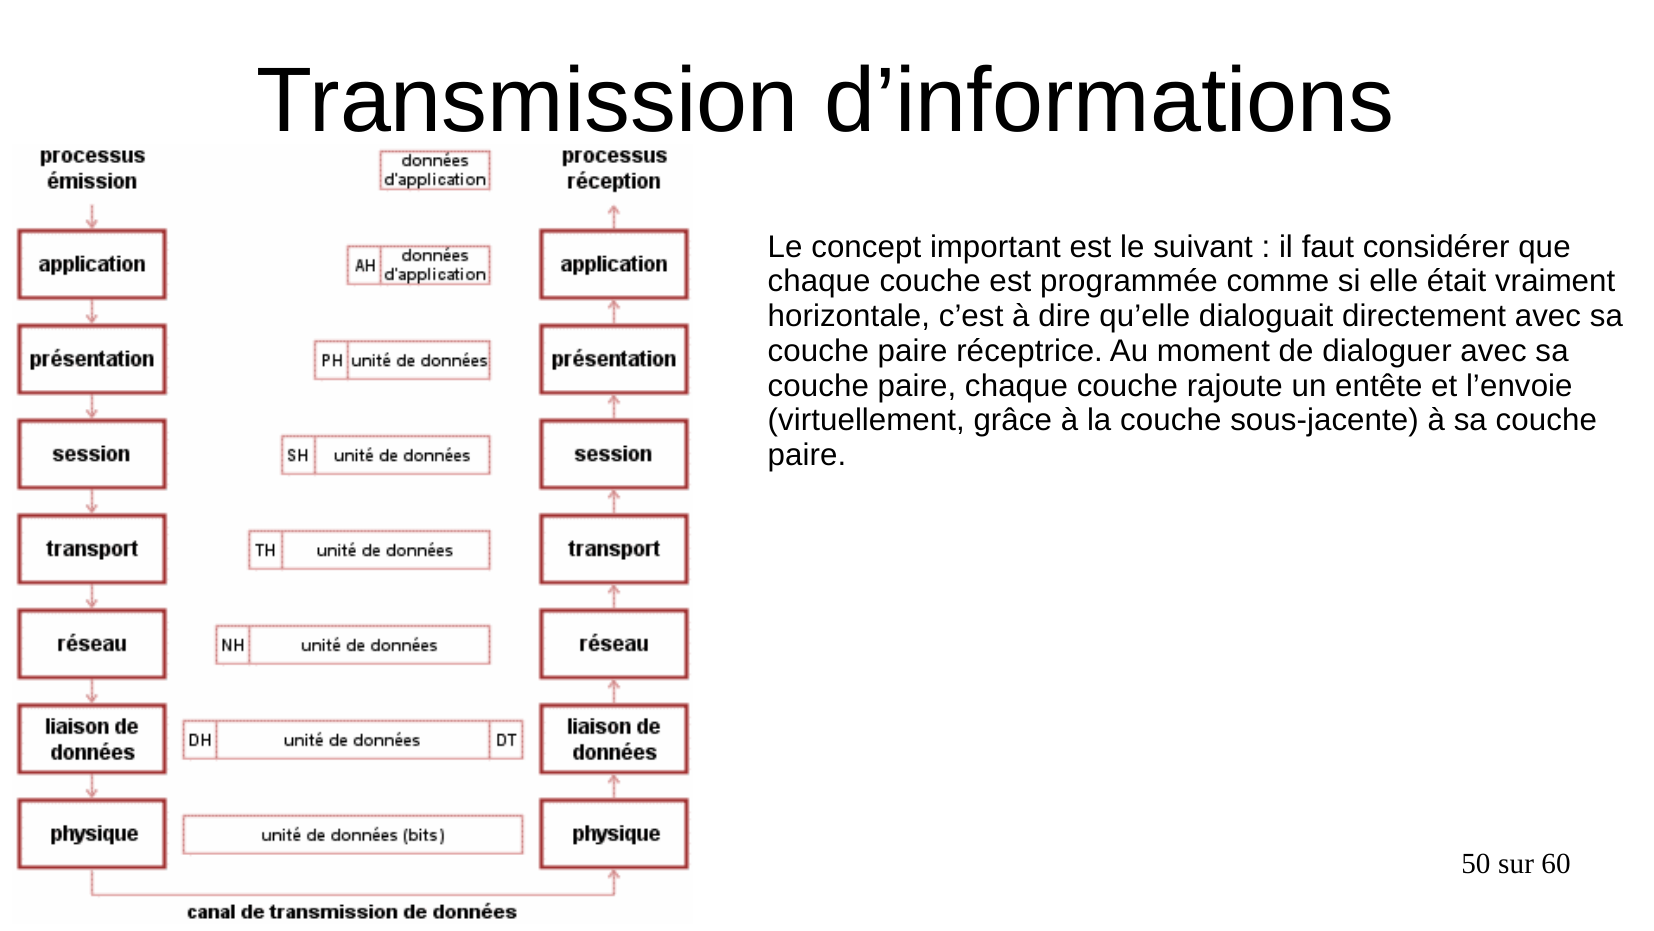

# Transmission d’informations
Le concept important est le suivant : il faut considérer que chaque couche est programmée comme si elle était vraiment horizontale, c’est à dire qu’elle dialoguait directement avec sa couche paire réceptrice. Au moment de dialoguer avec sa couche paire, chaque couche rajoute un entête et l’envoie (virtuellement, grâce à la couche sous-jacente) à sa couche paire.
50